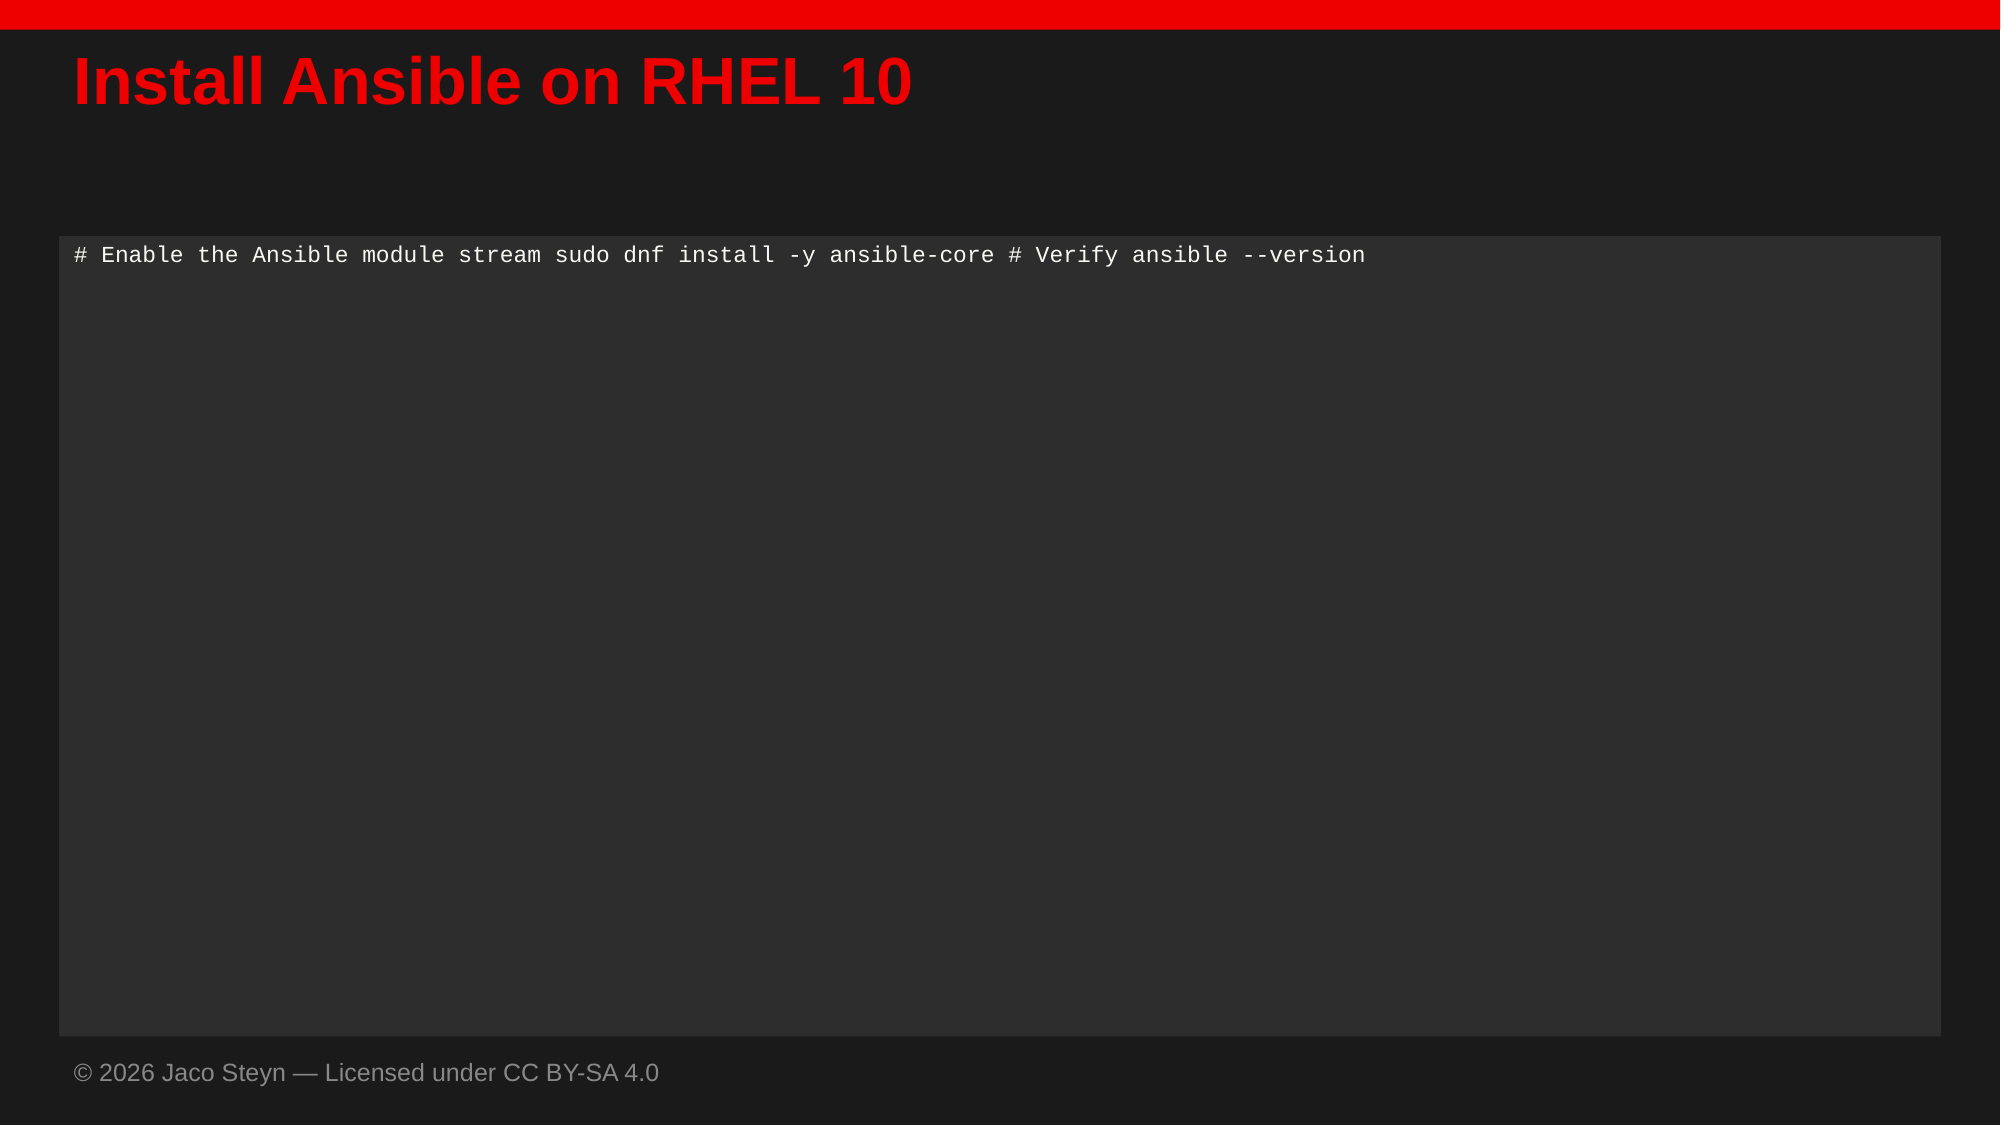

Install Ansible on RHEL 10
# Enable the Ansible module stream sudo dnf install -y ansible-core # Verify ansible --version
© 2026 Jaco Steyn — Licensed under CC BY-SA 4.0